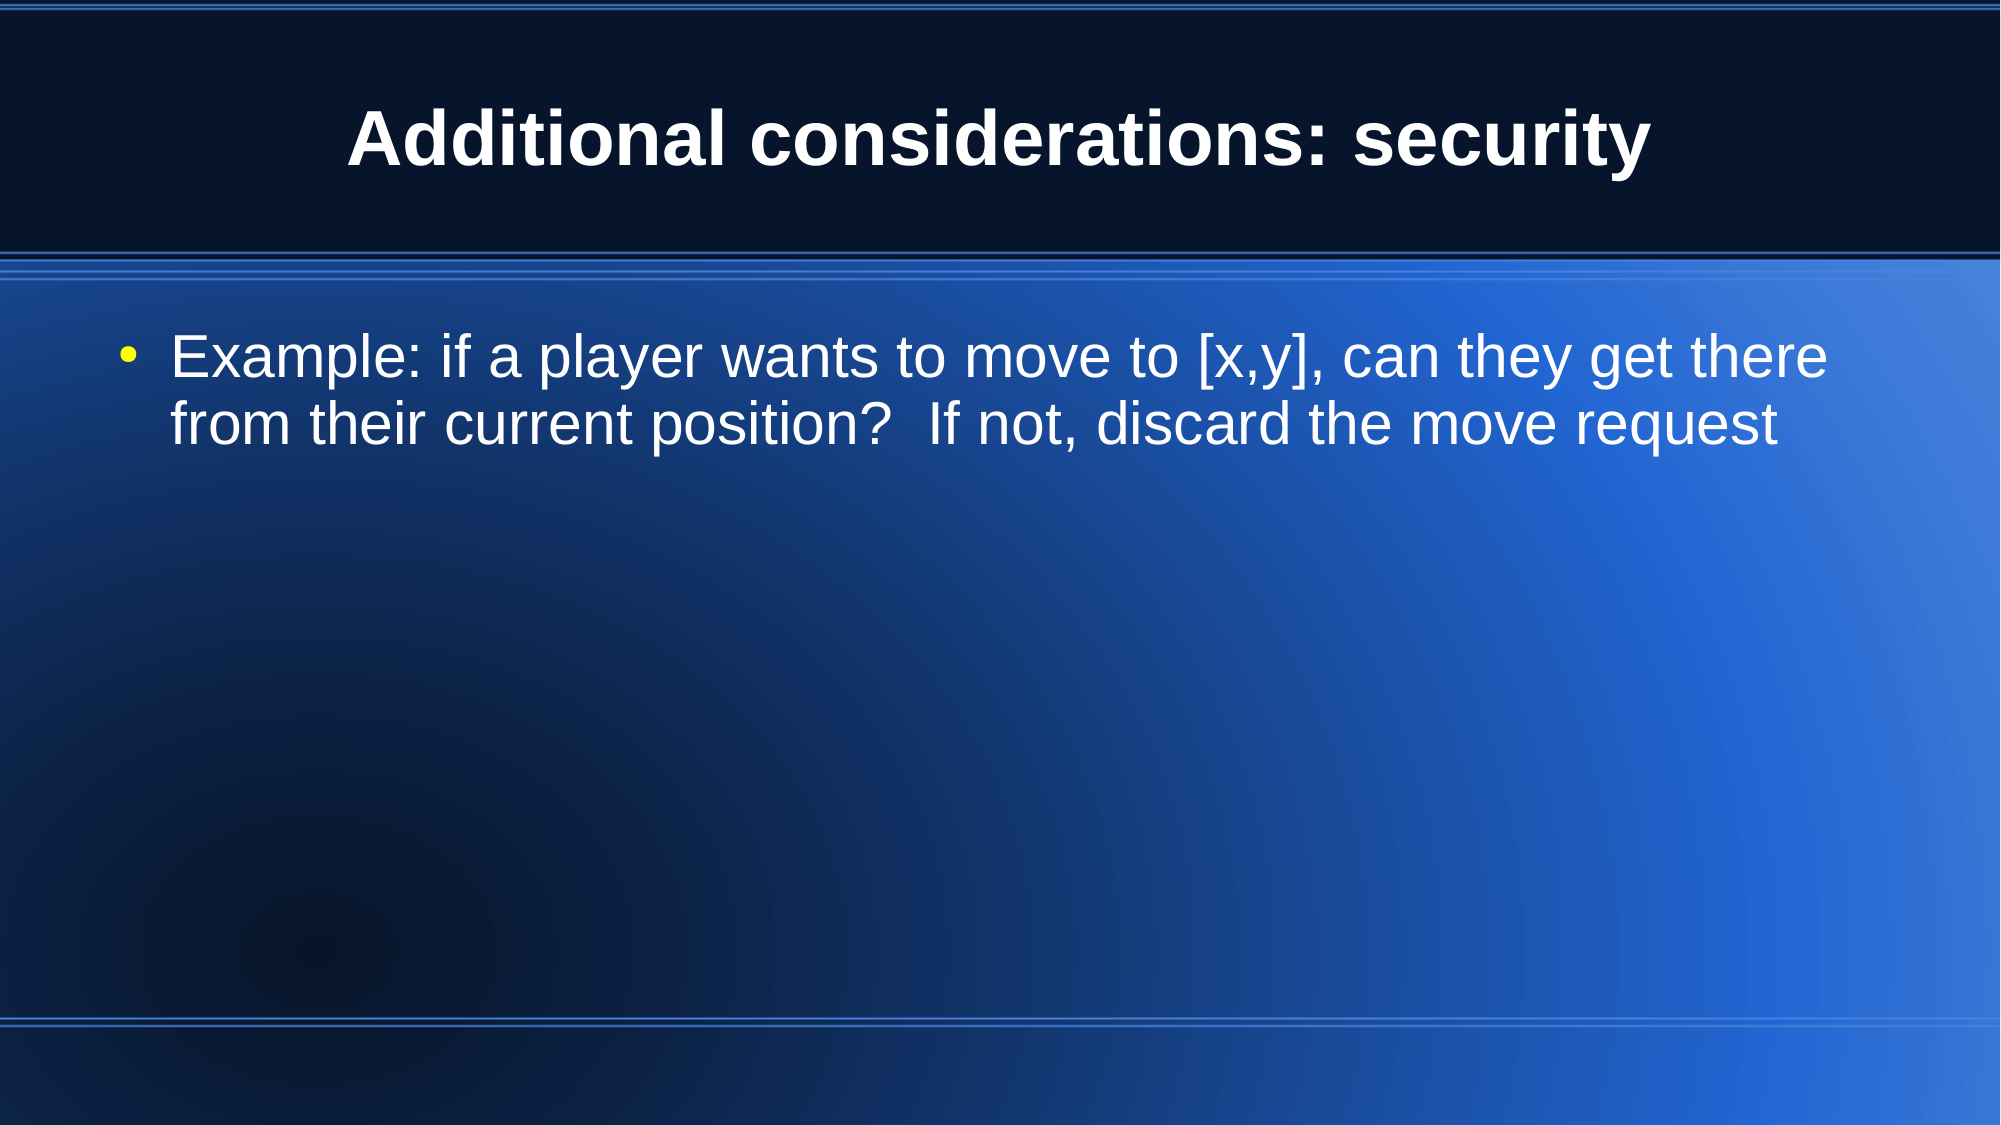

# Additional considerations: security
Example: if a player wants to move to [x,y], can they get there from their current position? If not, discard the move request